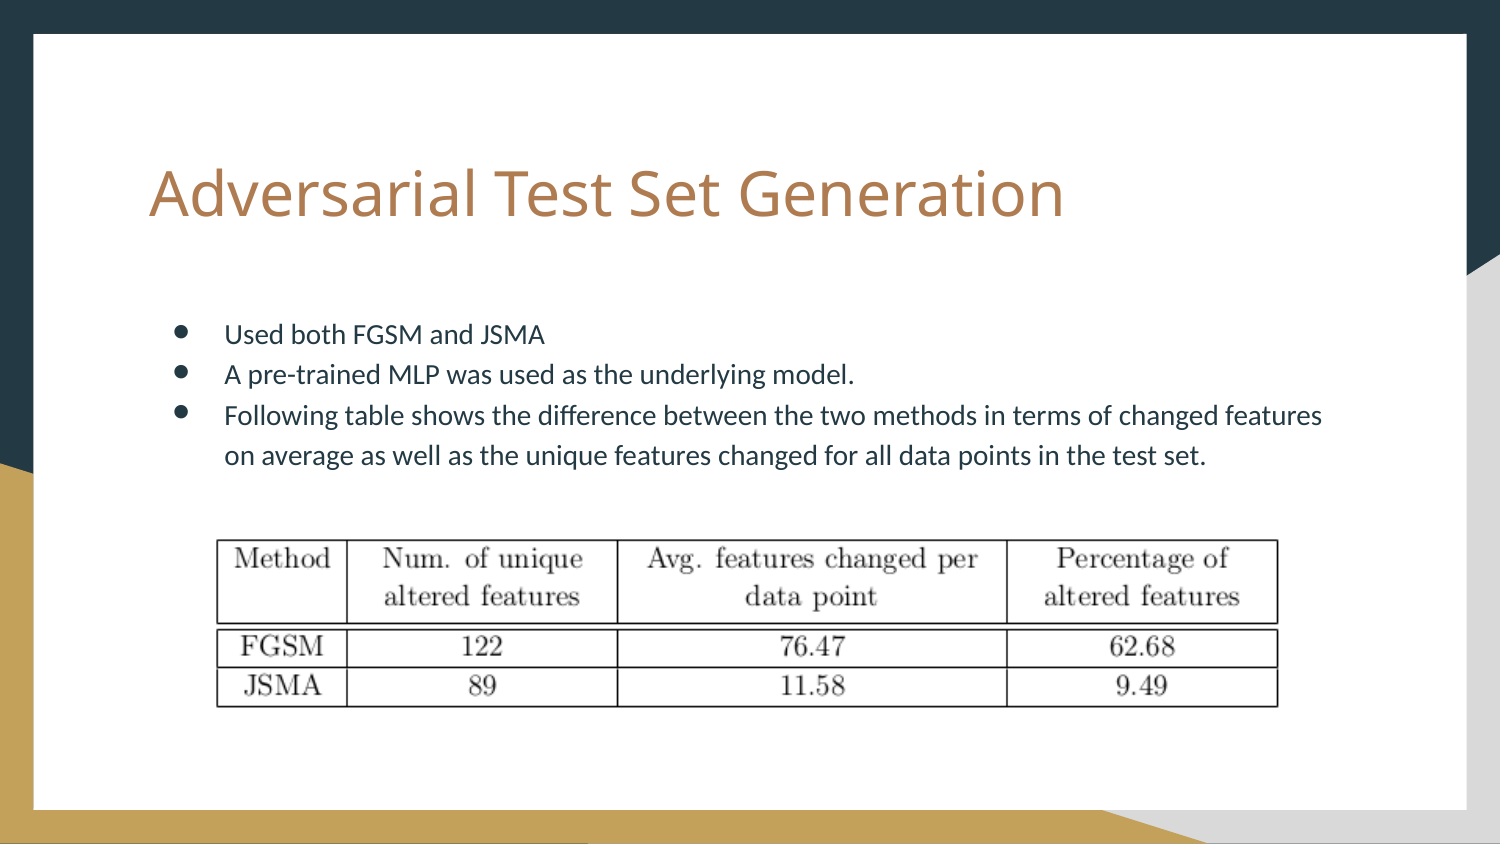

# Adversarial Test Set Generation
Used both FGSM and JSMA
A pre-trained MLP was used as the underlying model.
Following table shows the difference between the two methods in terms of changed features on average as well as the unique features changed for all data points in the test set.